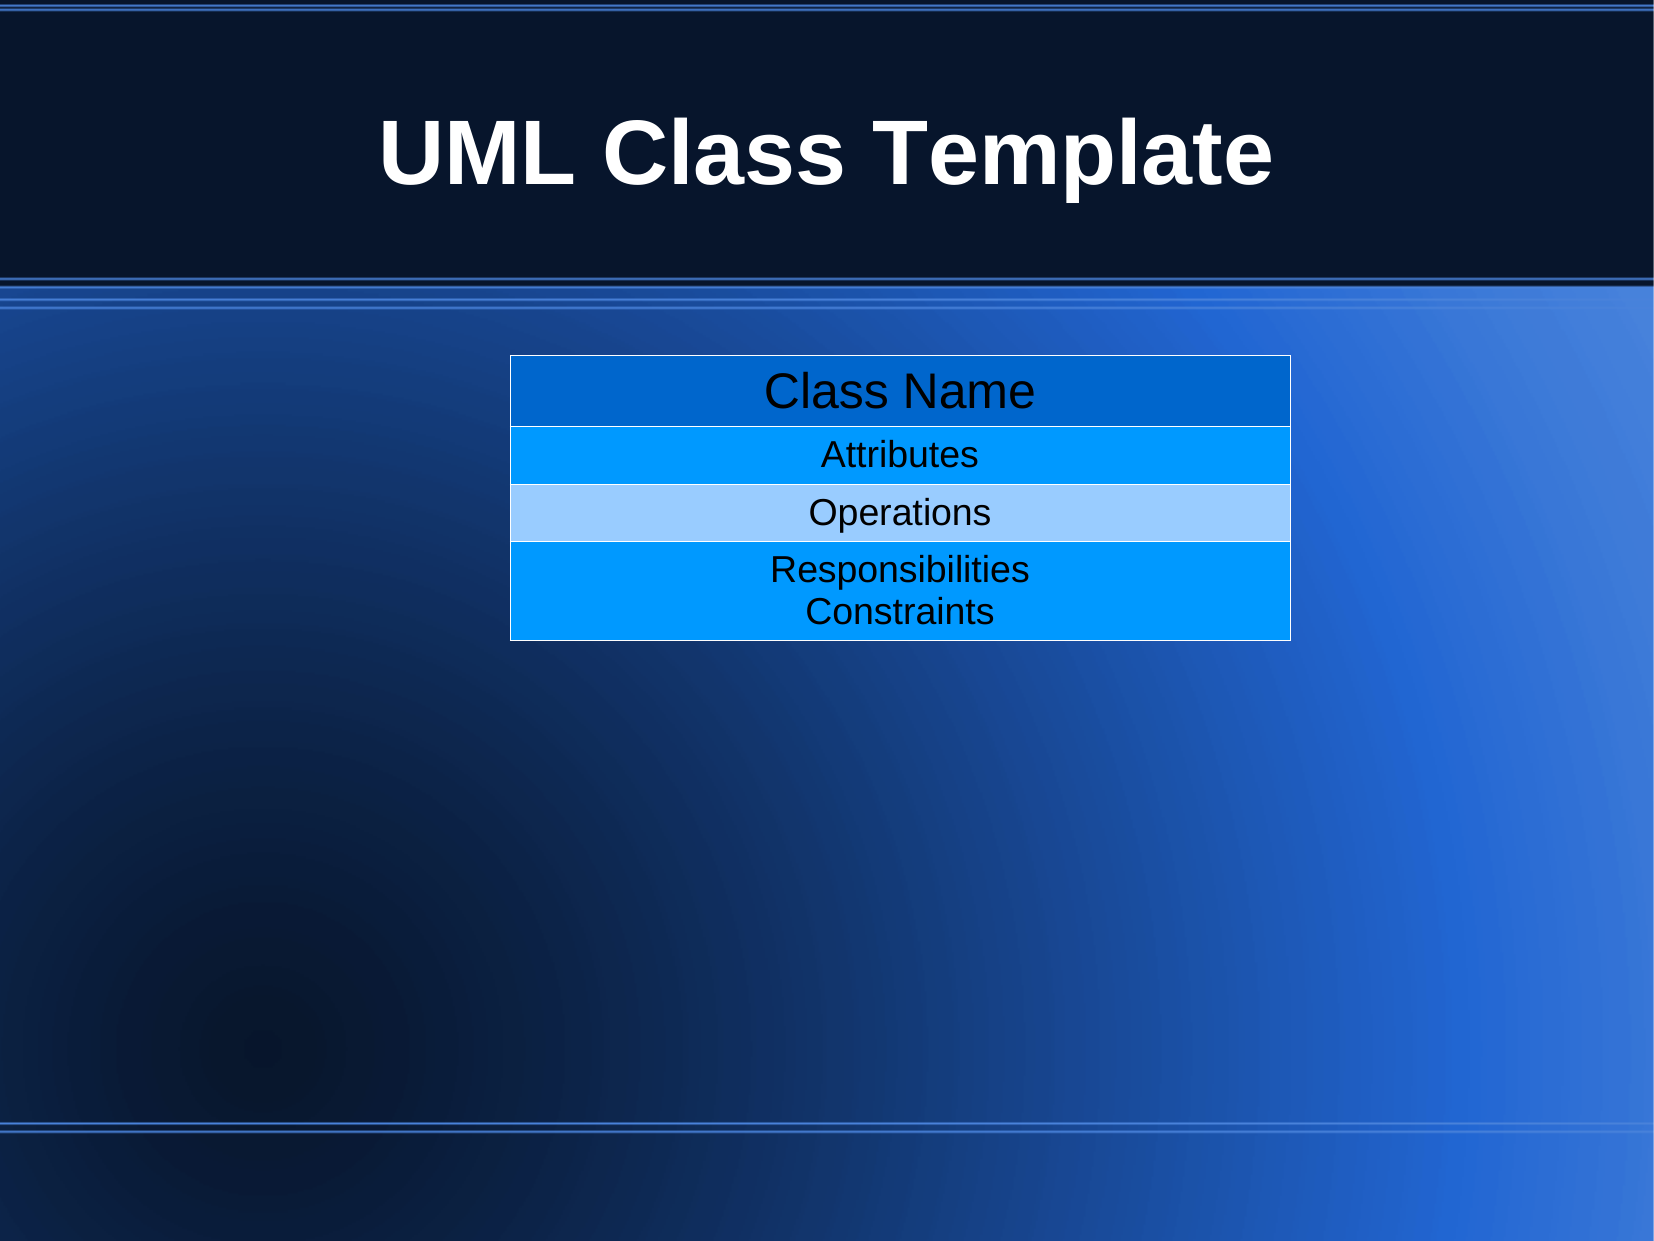

# UML Class Template
| Class Name |
| --- |
| Attributes |
| Operations |
| Responsibilities Constraints |